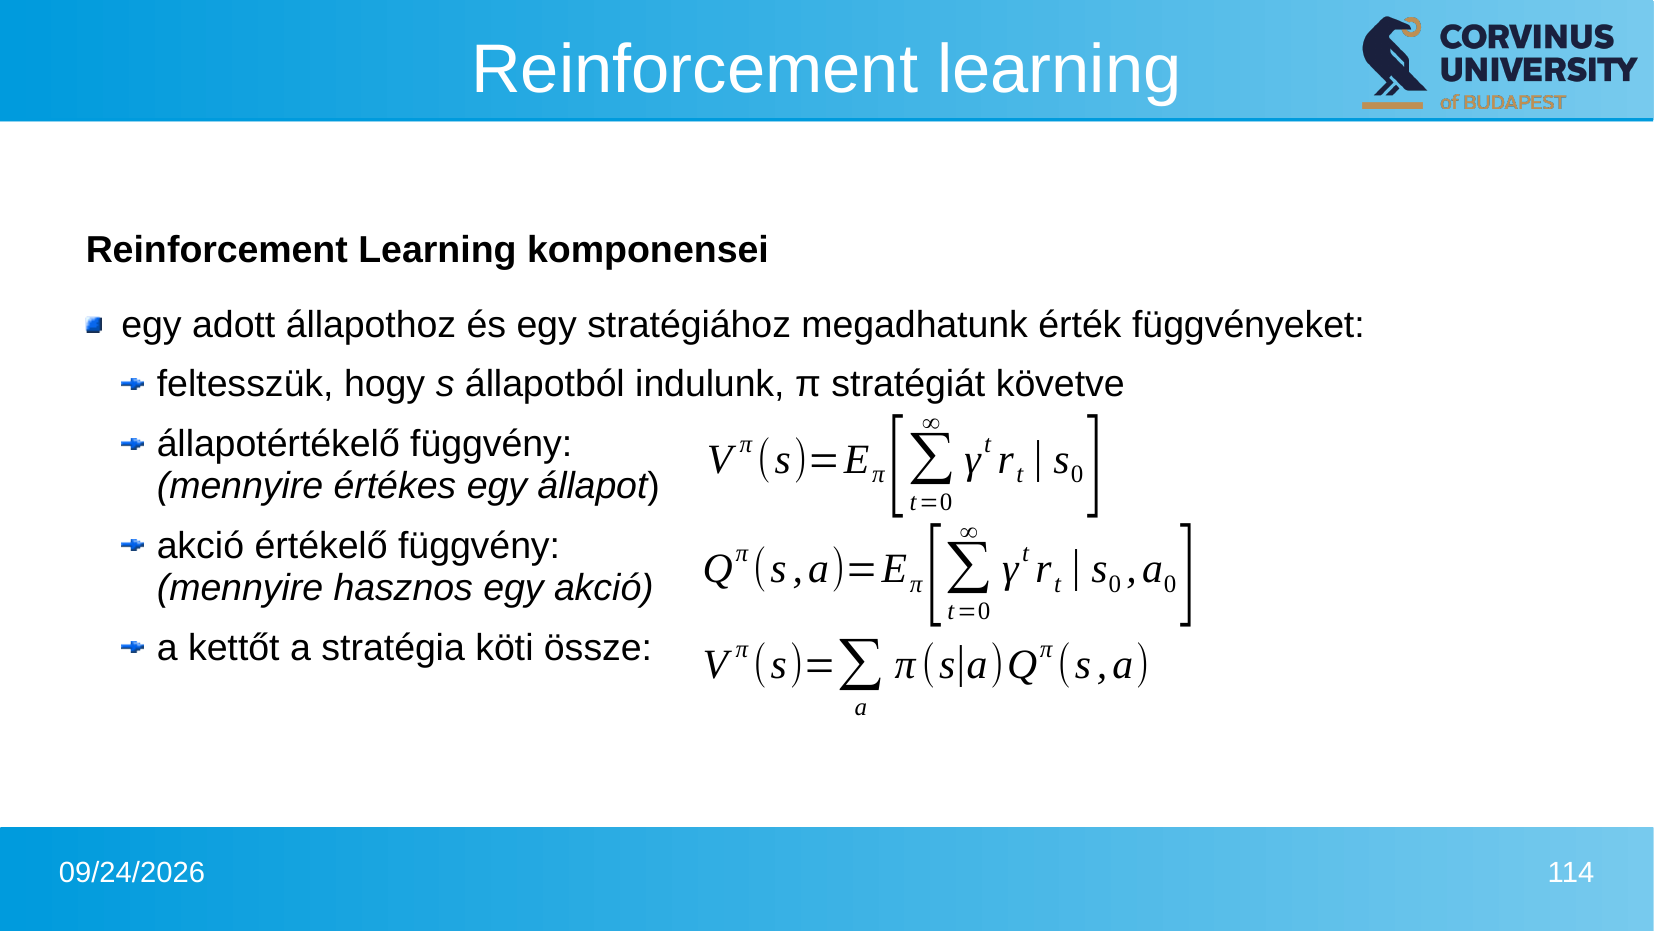

# Reinforcement learning
Reinforcement Learning komponensei
egy adott állapothoz és egy stratégiához megadhatunk érték függvényeket:
feltesszük, hogy s állapotból indulunk, π stratégiát követve
állapotértékelő függvény:
(mennyire értékes egy állapot)
akció értékelő függvény:
(mennyire hasznos egy akció)
a kettőt a stratégia köti össze:
114